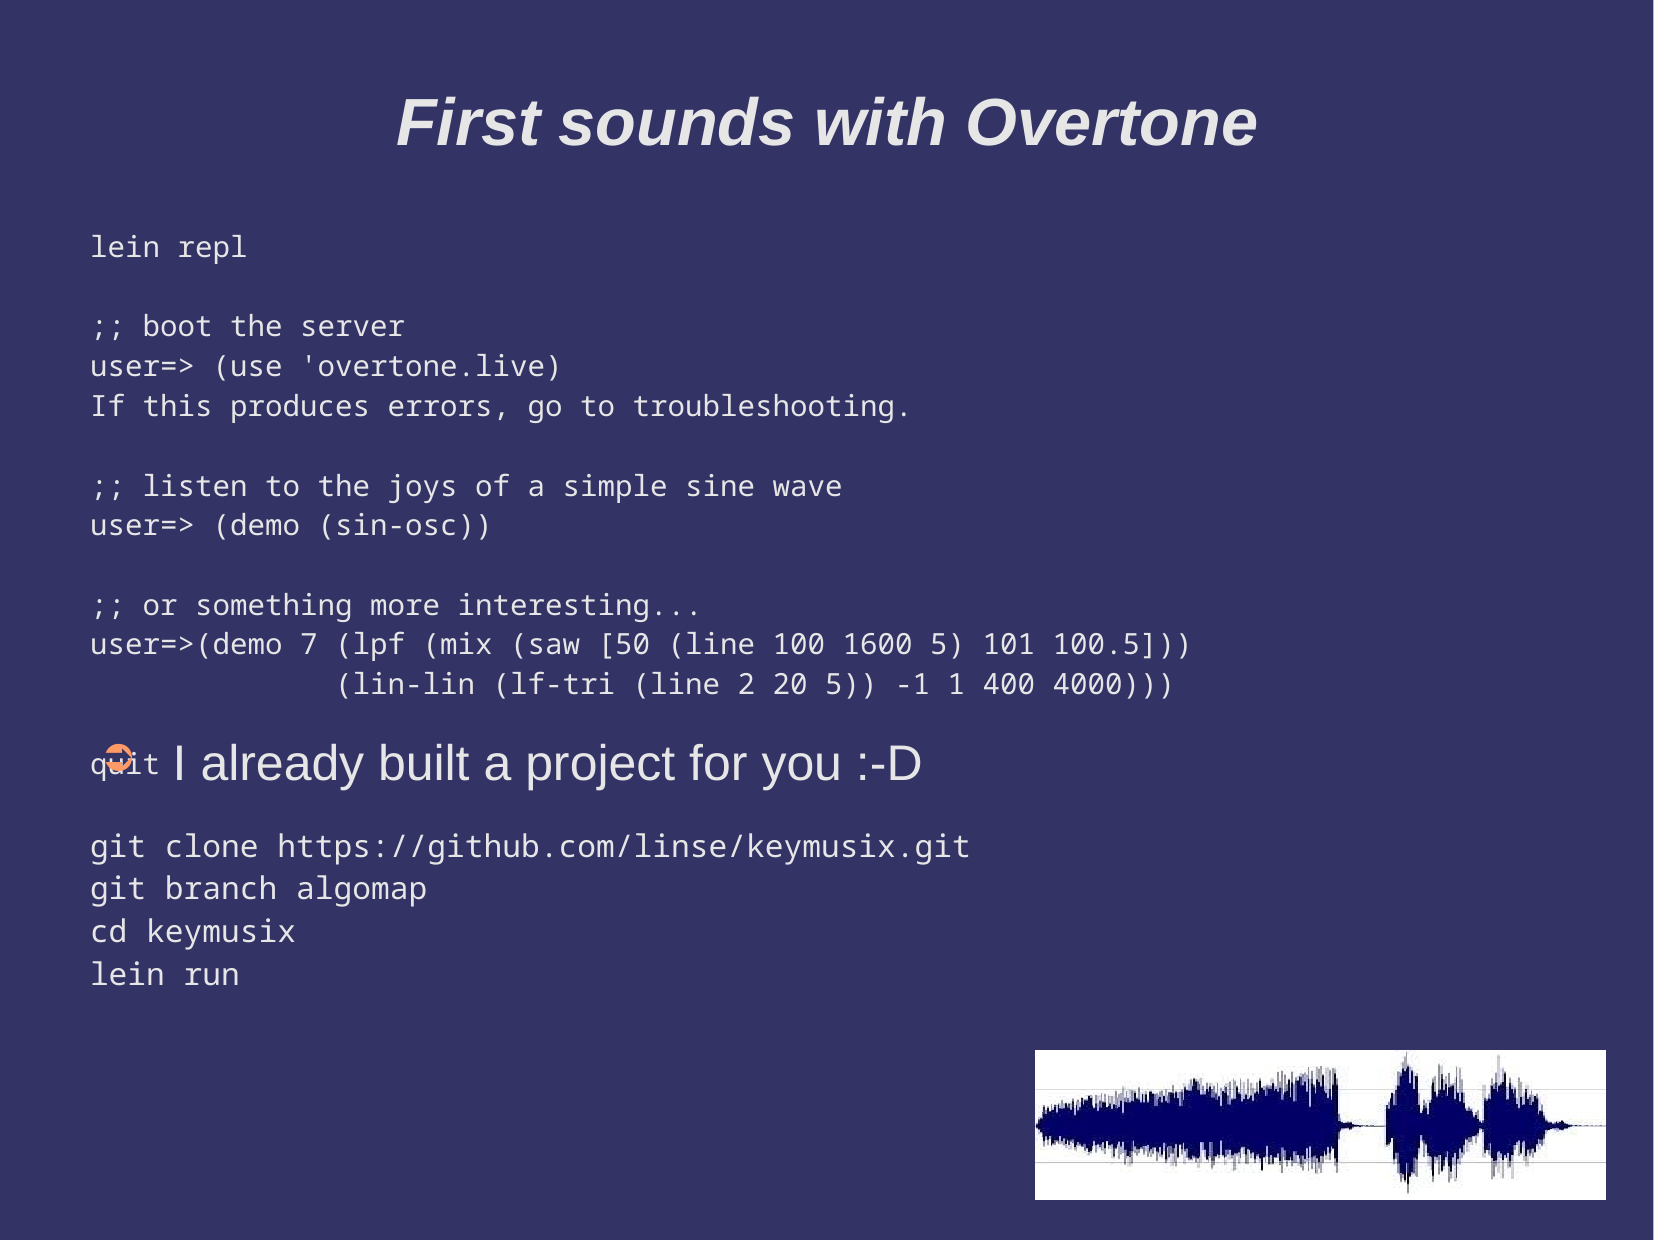

# First sounds with Overtone
lein repl
;; boot the server
user=> (use 'overtone.live)
If this produces errors, go to troubleshooting.
;; listen to the joys of a simple sine wave
user=> (demo (sin-osc))
;; or something more interesting...
user=>(demo 7 (lpf (mix (saw [50 (line 100 1600 5) 101 100.5]))
 (lin-lin (lf-tri (line 2 20 5)) -1 1 400 4000)))
quit
I already built a project for you :-D
git clone https://github.com/linse/keymusix.git
git branch algomap
cd keymusix
lein run